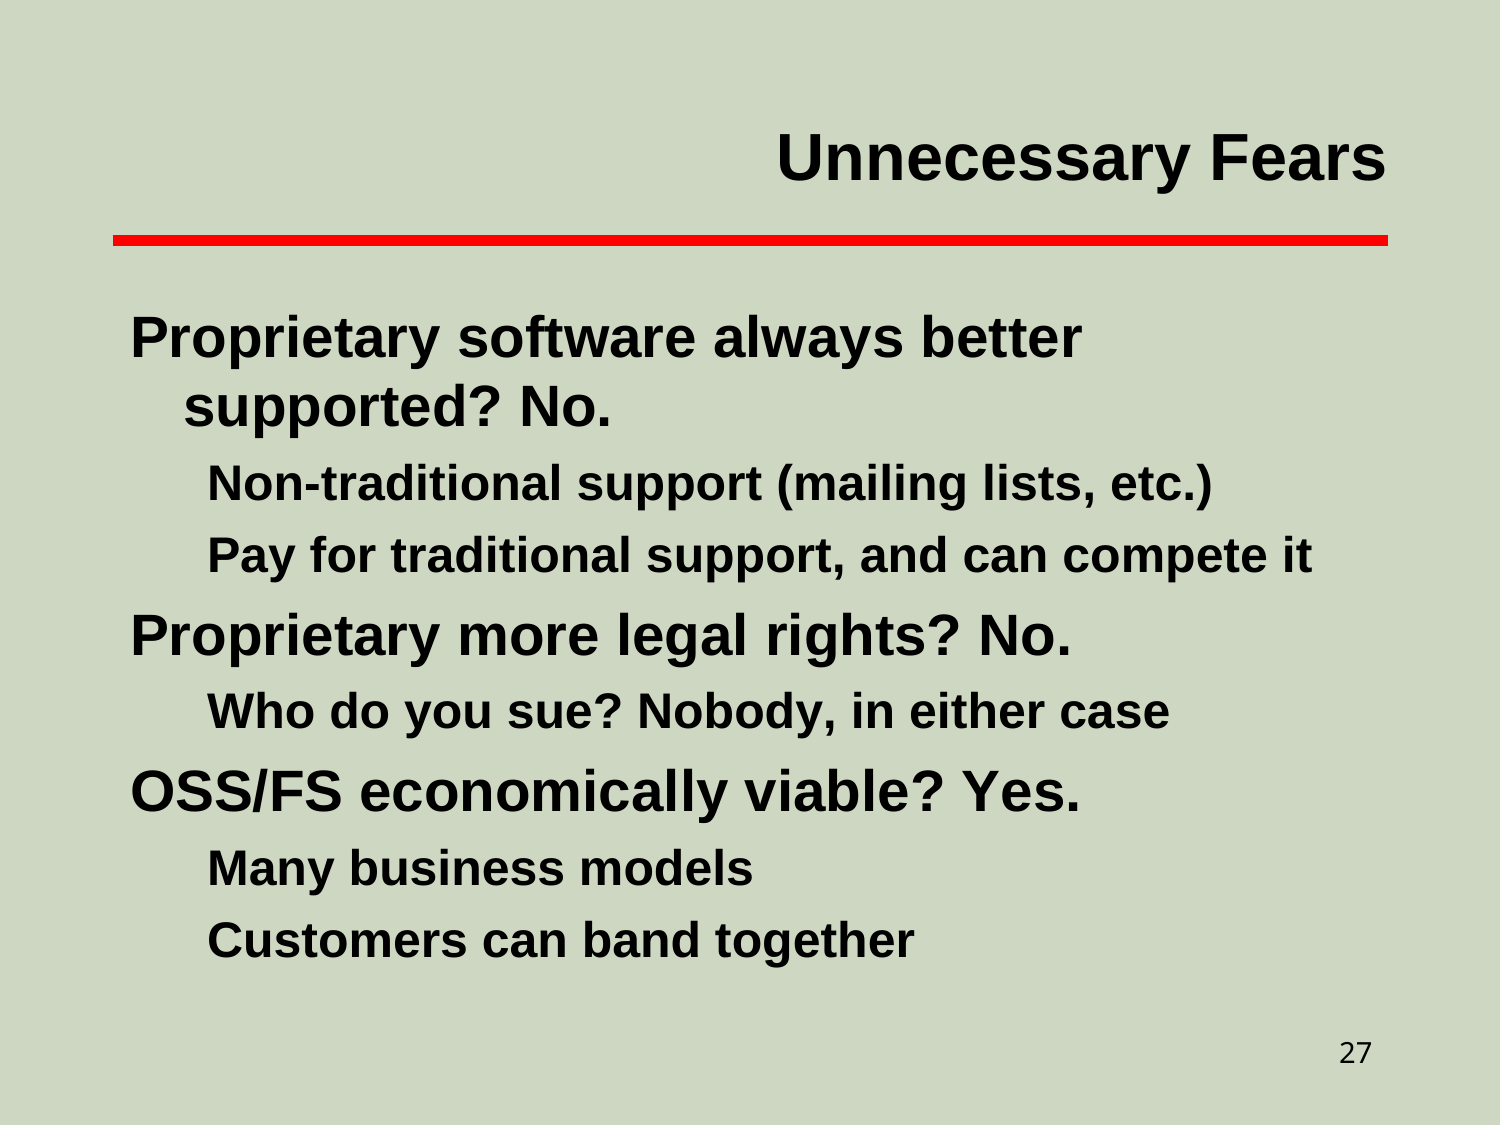

# Unnecessary Fears
Proprietary software always better supported? No.
Non-traditional support (mailing lists, etc.)
Pay for traditional support, and can compete it
Proprietary more legal rights? No.
Who do you sue? Nobody, in either case
OSS/FS economically viable? Yes.
Many business models
Customers can band together